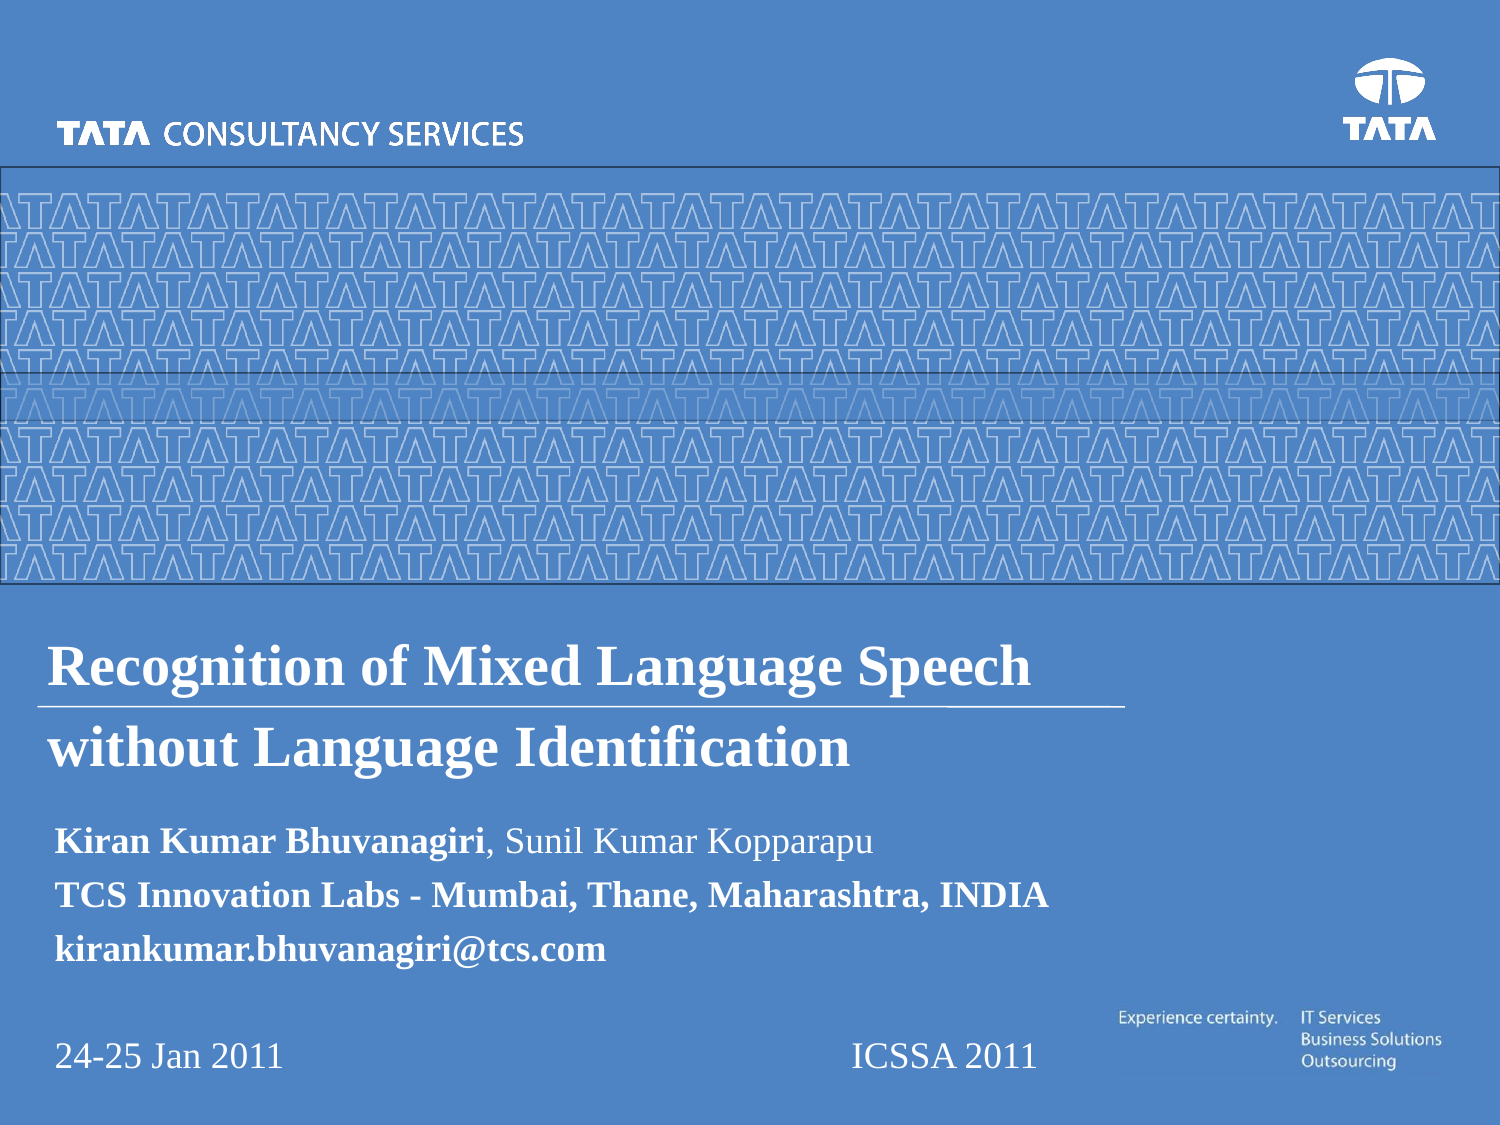

Recognition of Mixed Language Speech without Language Identification
# Kiran Kumar Bhuvanagiri, Sunil Kumar Kopparapu
TCS Innovation Labs - Mumbai, Thane, Maharashtra, INDIA
kirankumar.bhuvanagiri@tcs.com
24-25 Jan 2011							 ICSSA 2011